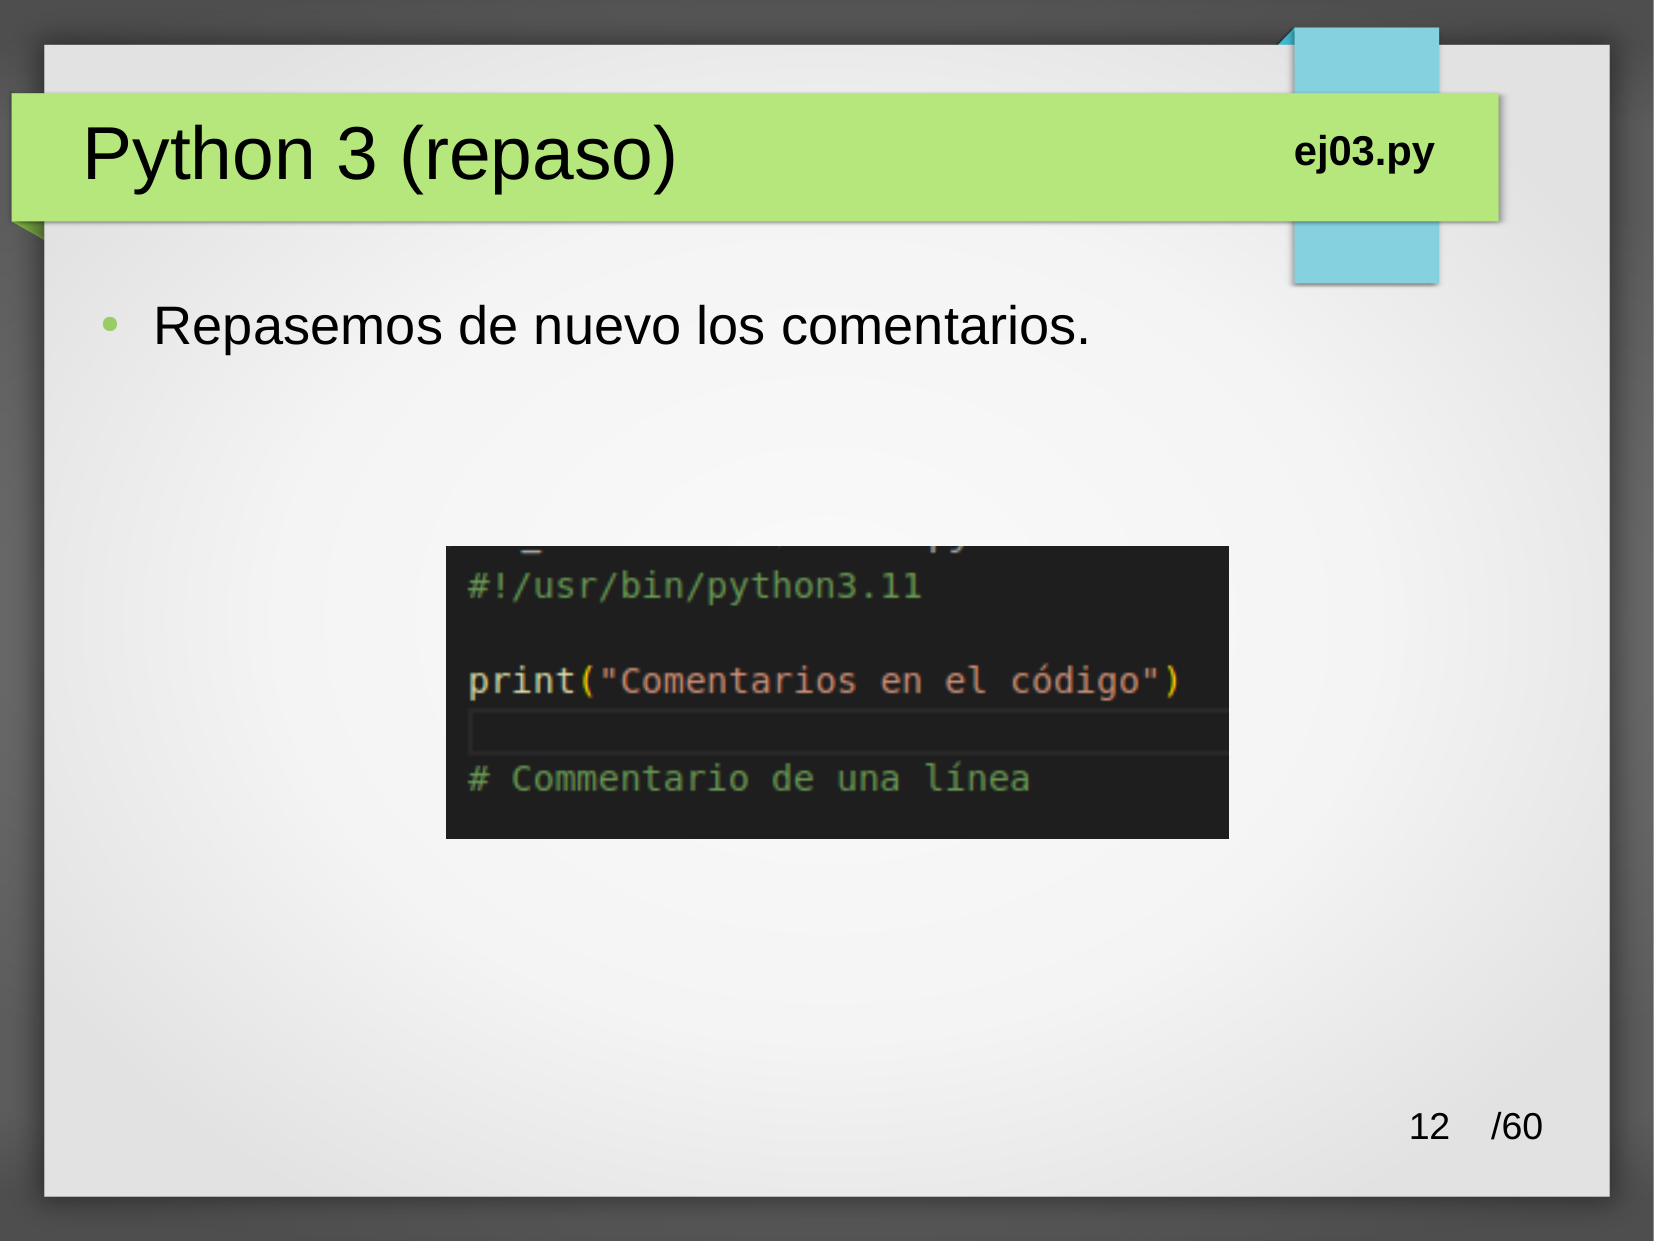

# Python 3 (repaso)
ej03.py
Repasemos de nuevo los comentarios.
/60